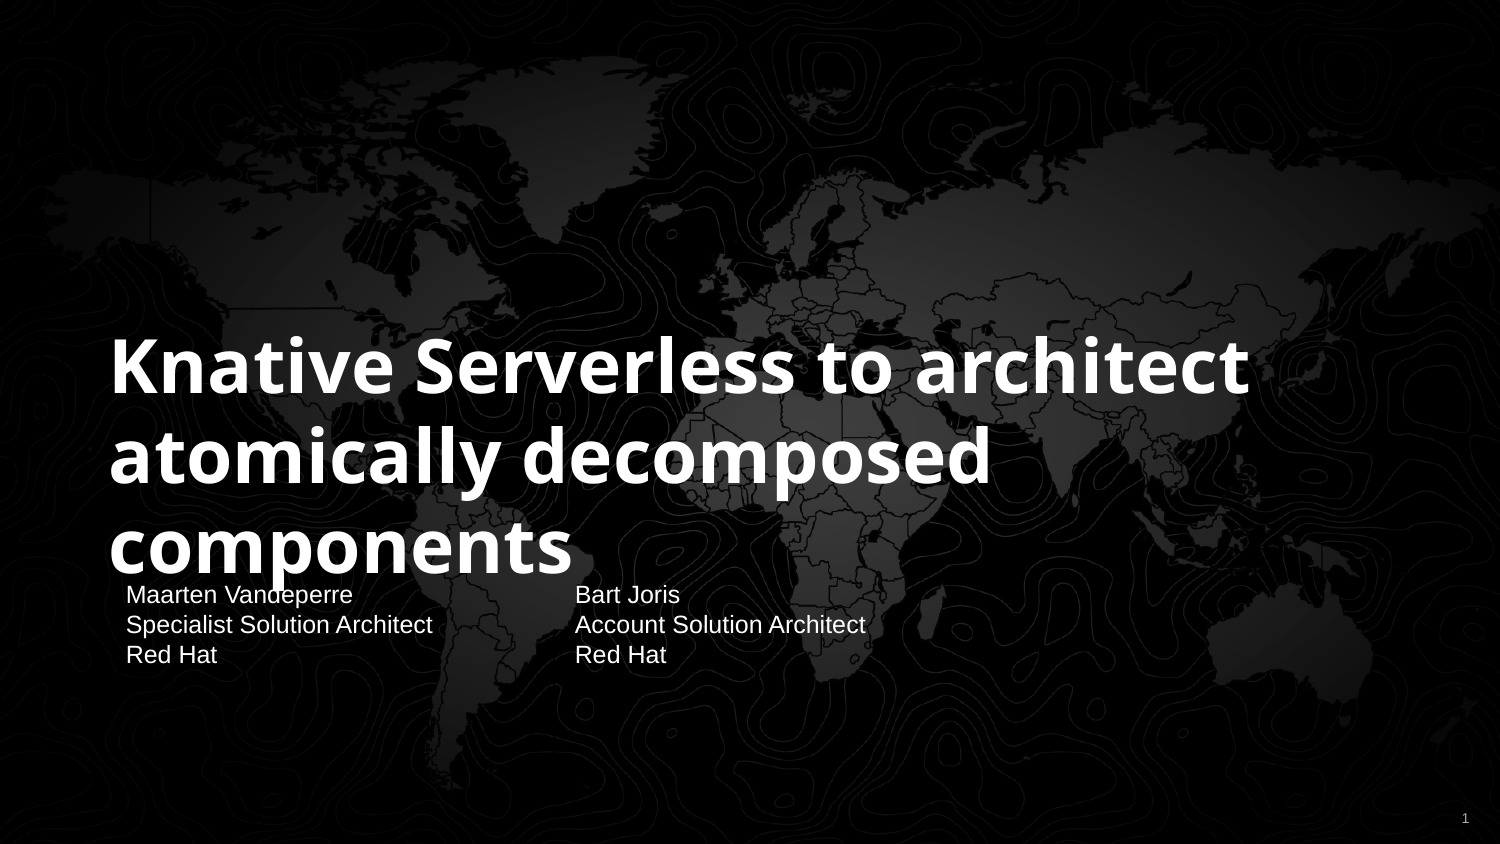

Knative Serverless to architect atomically decomposed components
Maarten Vandeperre
Specialist Solution Architect
Red Hat
Bart Joris
Account Solution Architect
Red Hat